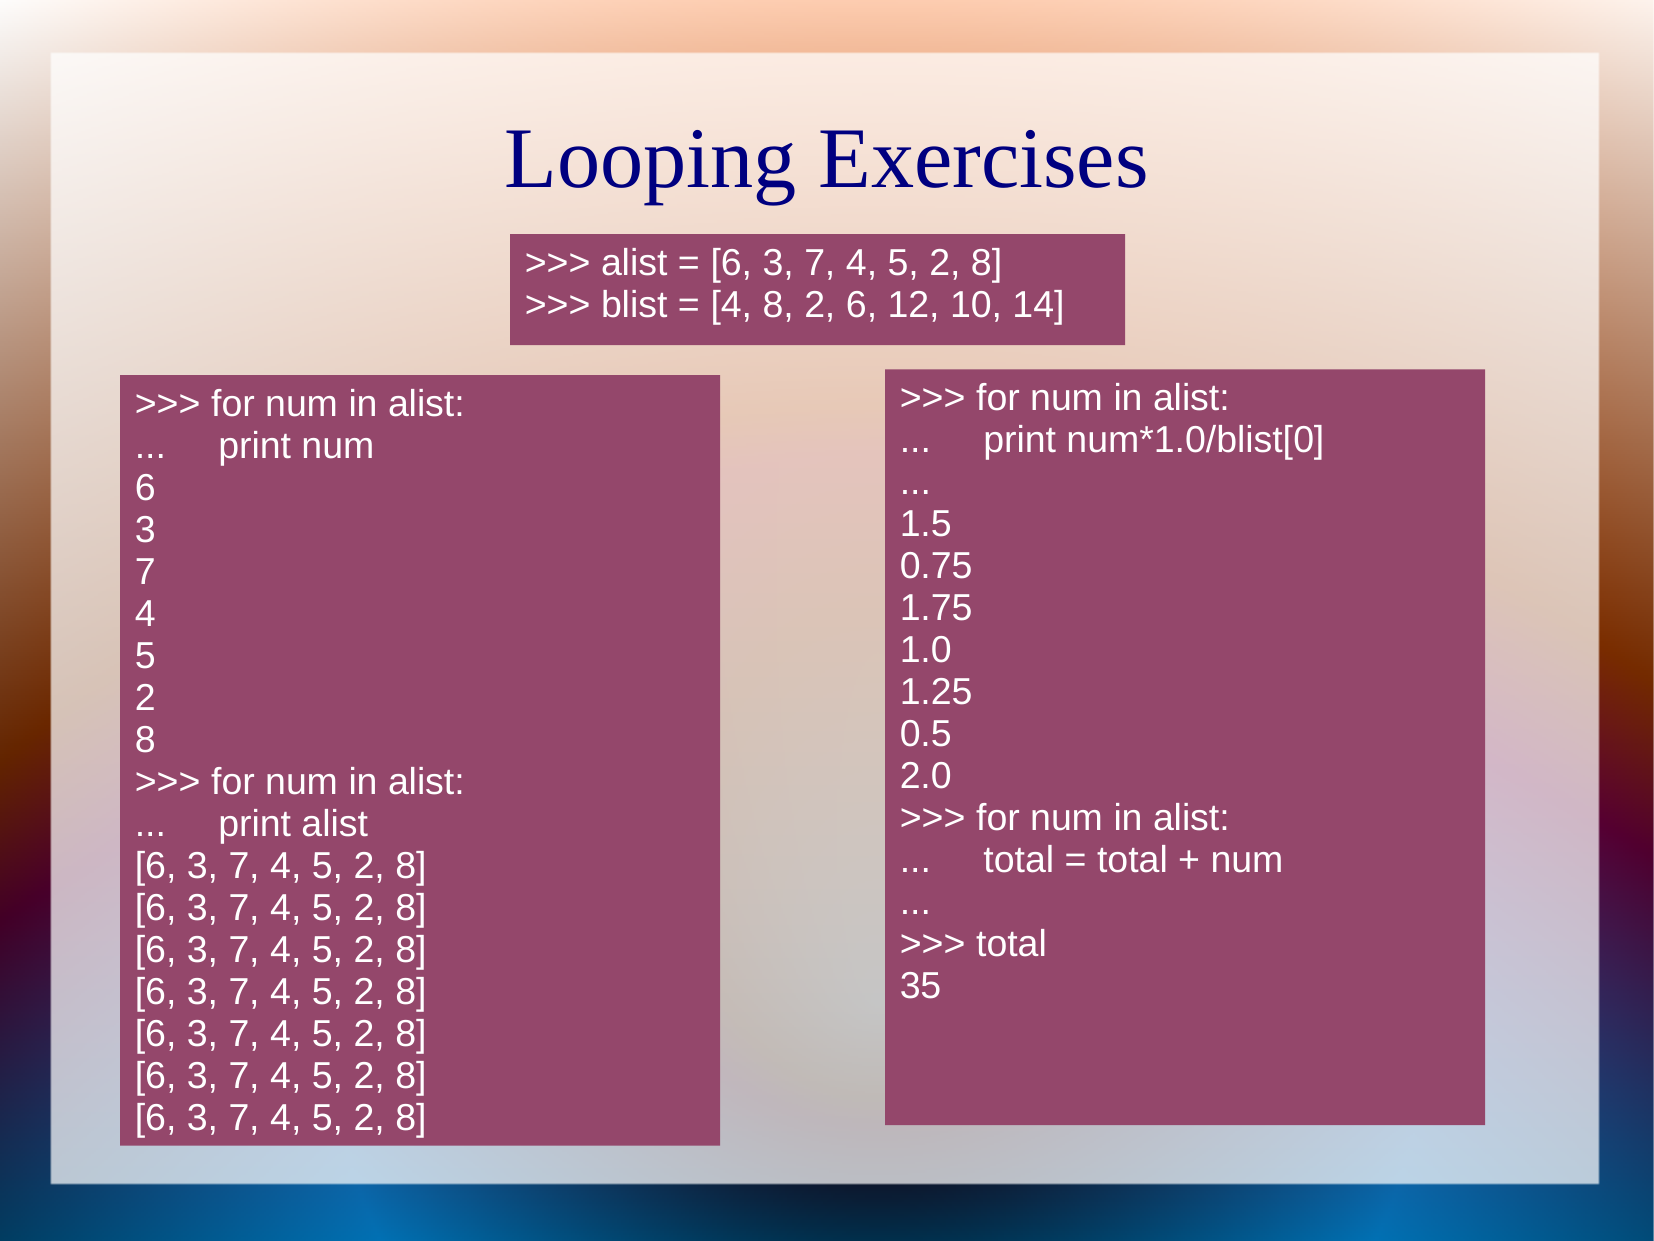

# Looping Exercises
>>> alist = [6, 3, 7, 4, 5, 2, 8]
>>> blist = [4, 8, 2, 6, 12, 10, 14]
>>> for num in alist:
... print num*1.0/blist[0]
...
1.5
0.75
1.75
1.0
1.25
0.5
2.0
>>> for num in alist:
... total = total + num
...
>>> total
35
>>> for num in alist:
... print num
6
3
7
4
5
2
8
>>> for num in alist:
... print alist
[6, 3, 7, 4, 5, 2, 8]
[6, 3, 7, 4, 5, 2, 8]
[6, 3, 7, 4, 5, 2, 8]
[6, 3, 7, 4, 5, 2, 8]
[6, 3, 7, 4, 5, 2, 8]
[6, 3, 7, 4, 5, 2, 8]
[6, 3, 7, 4, 5, 2, 8]